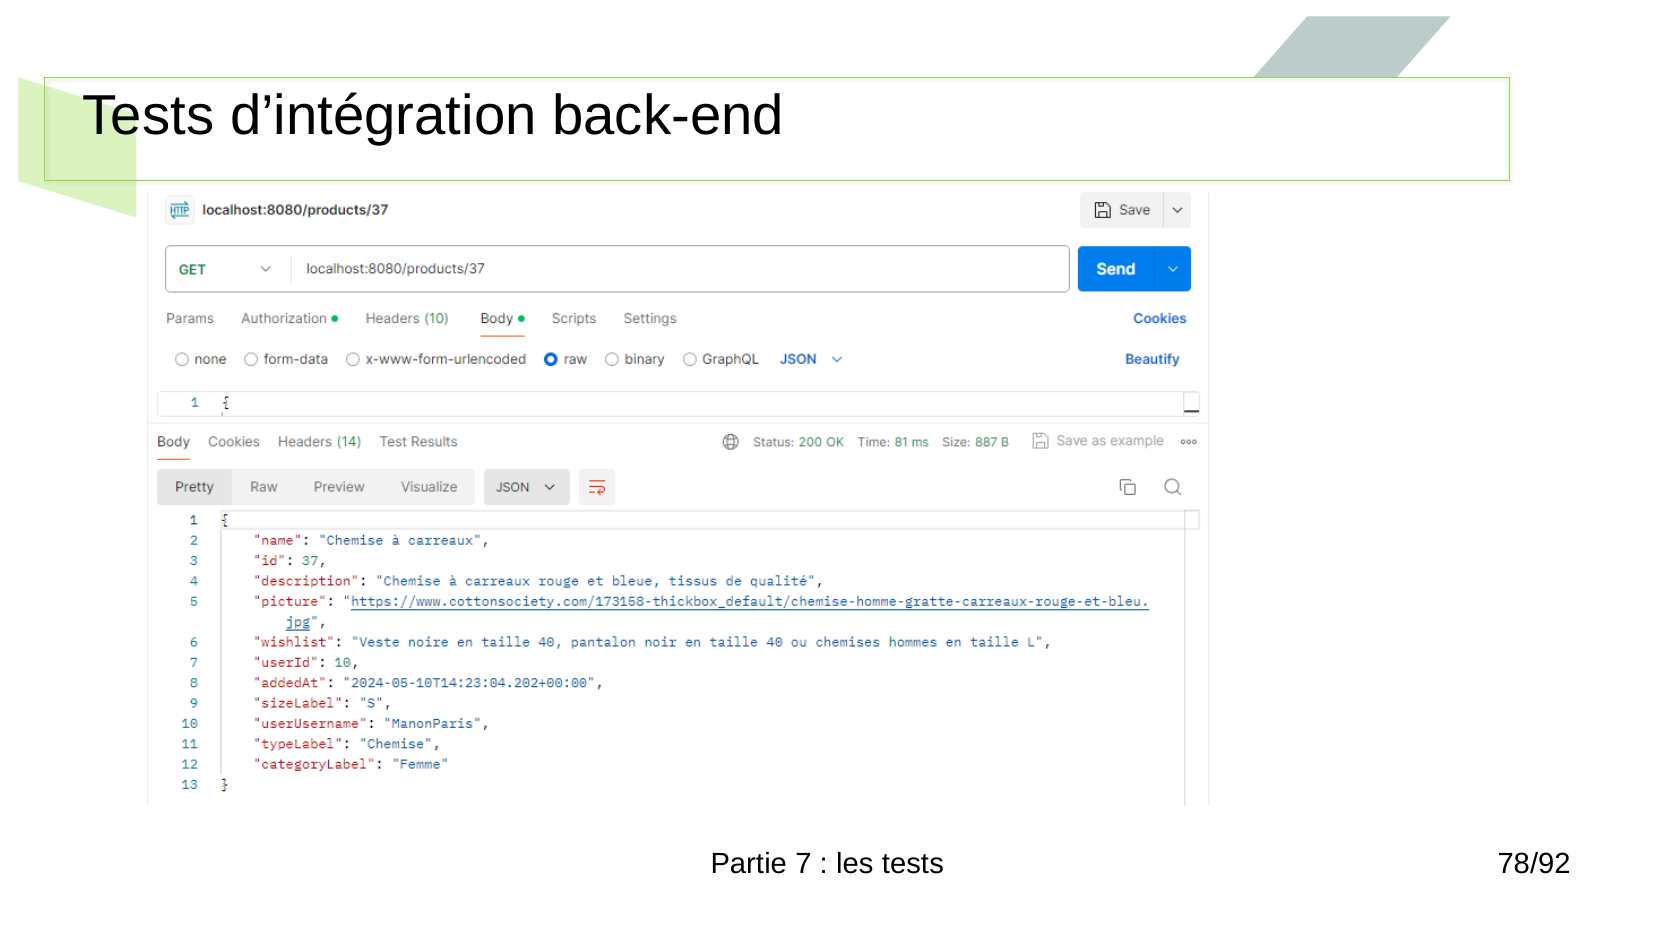

# Tests d’intégration back-end
Partie 7 : les tests
78